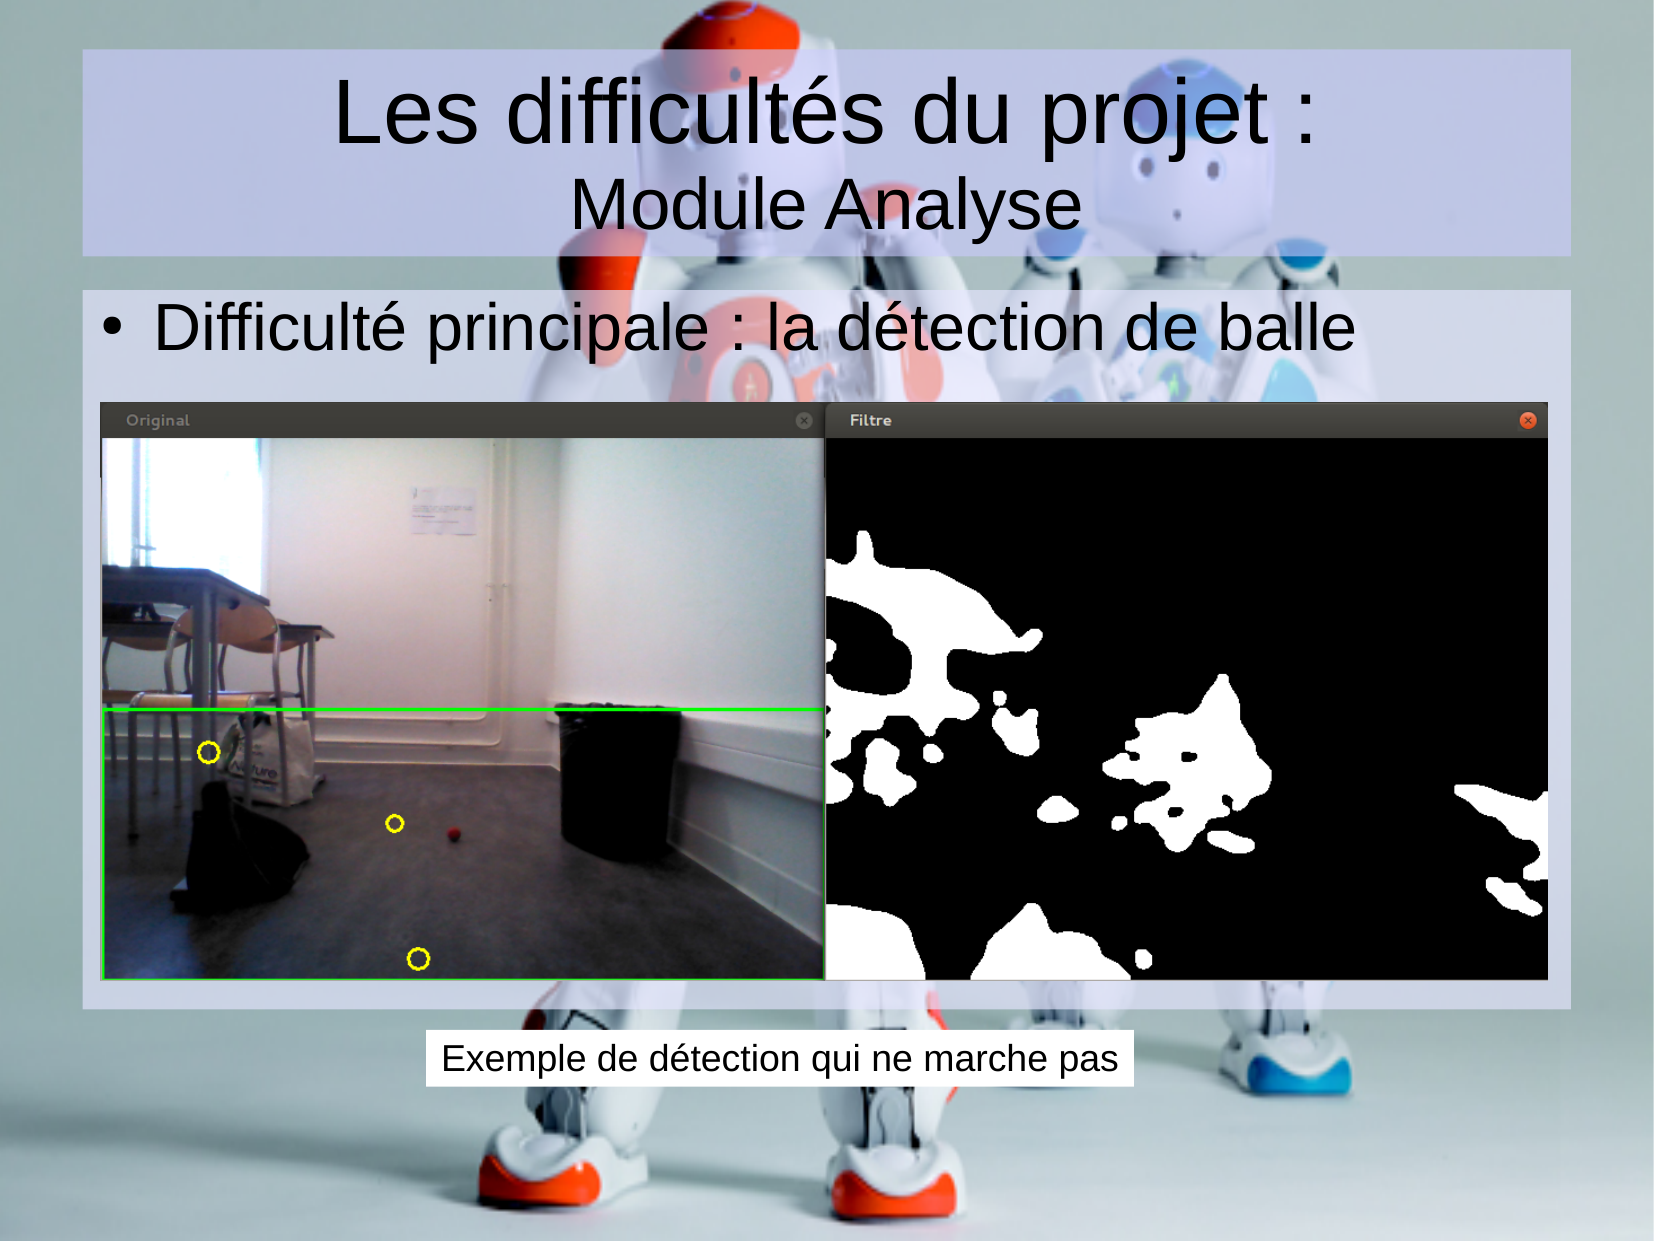

# Les difficultés du projet : Module Analyse
Difficulté principale : la détection de balle
Exemple de détection qui ne marche pas